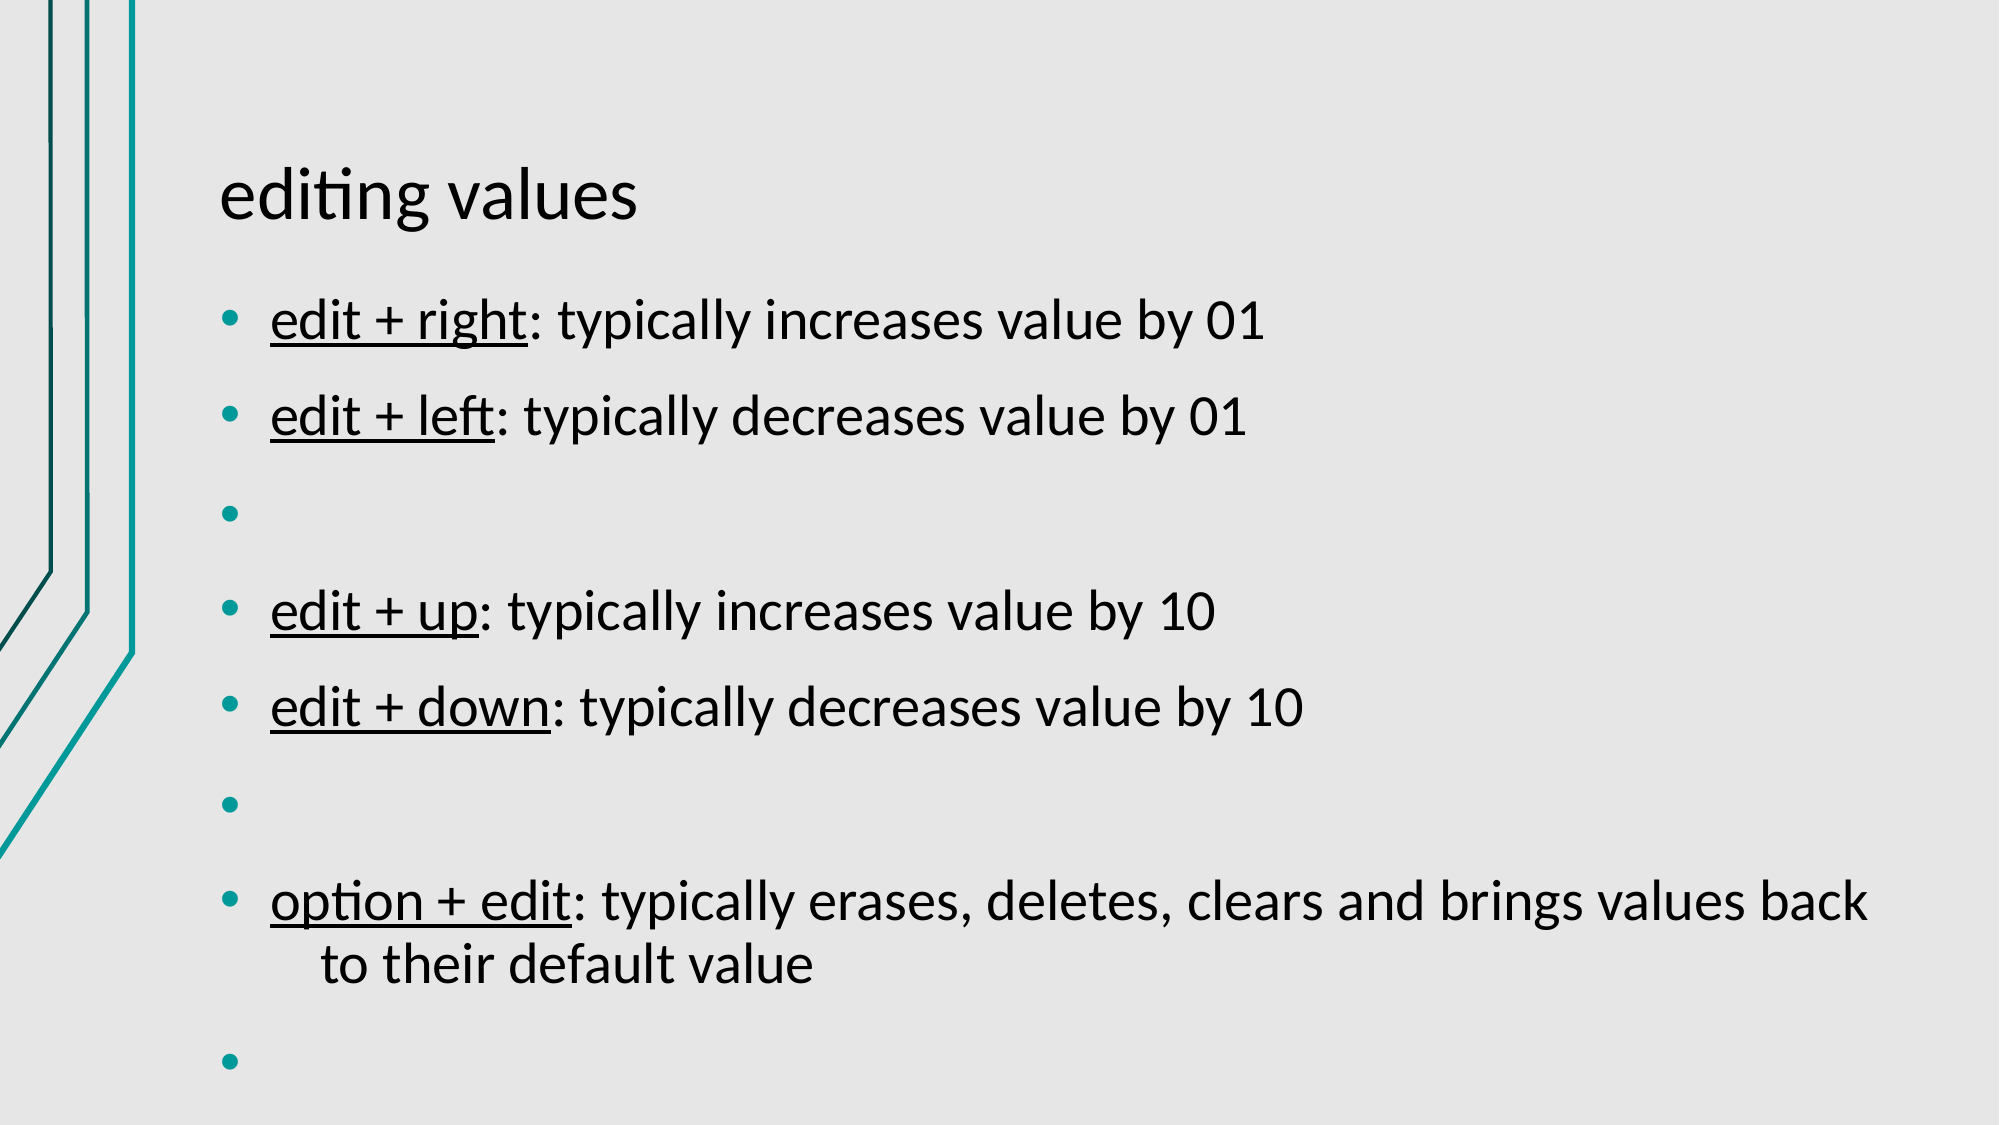

# editing values
edit + right: typically increases value by 01
edit + left: typically decreases value by 01
edit + up: typically increases value by 10
edit + down: typically decreases value by 10
option + edit: typically erases, deletes, clears and brings values back to their default value